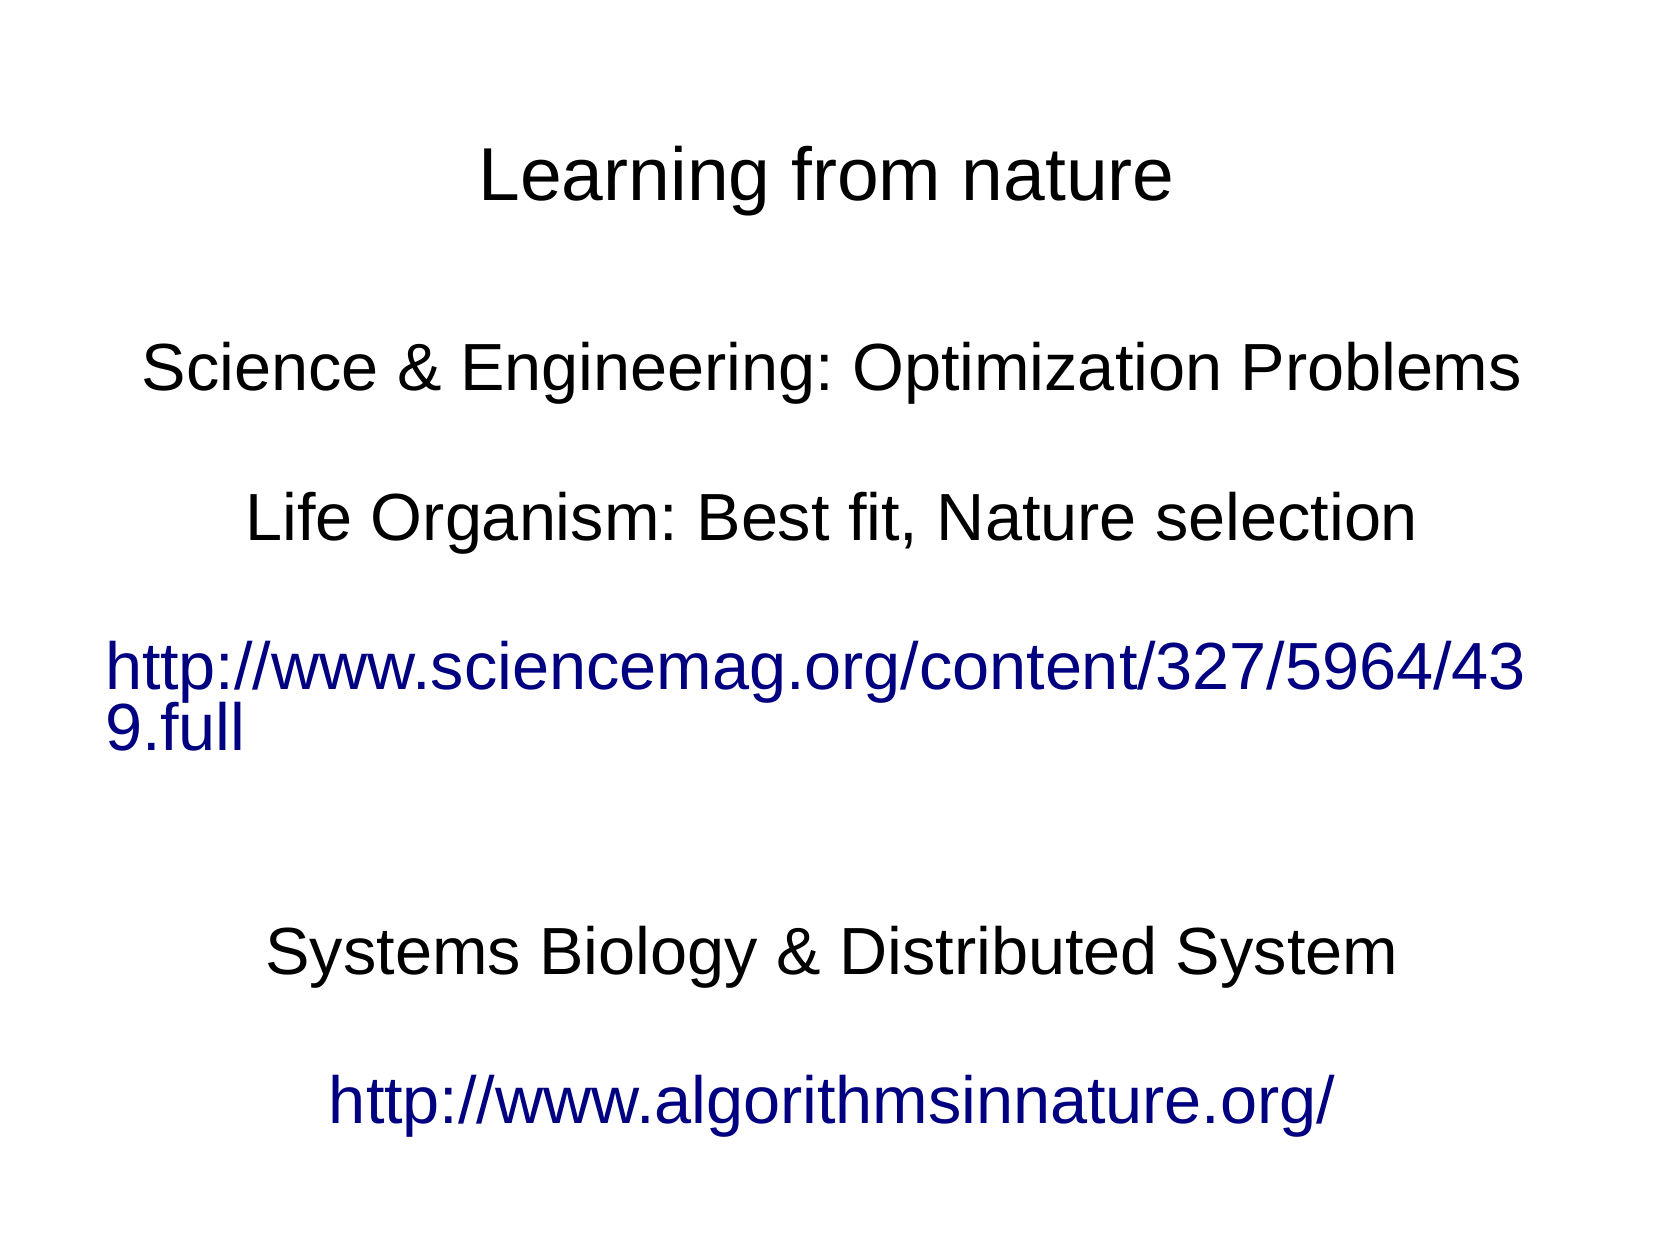

# Learning from nature
Science & Engineering: Optimization Problems
Life Organism: Best fit, Nature selection
http://www.sciencemag.org/content/327/5964/439.full
Systems Biology & Distributed System
http://www.algorithmsinnature.org/
http://www.sciencemag.org/content/327/5964/439.full